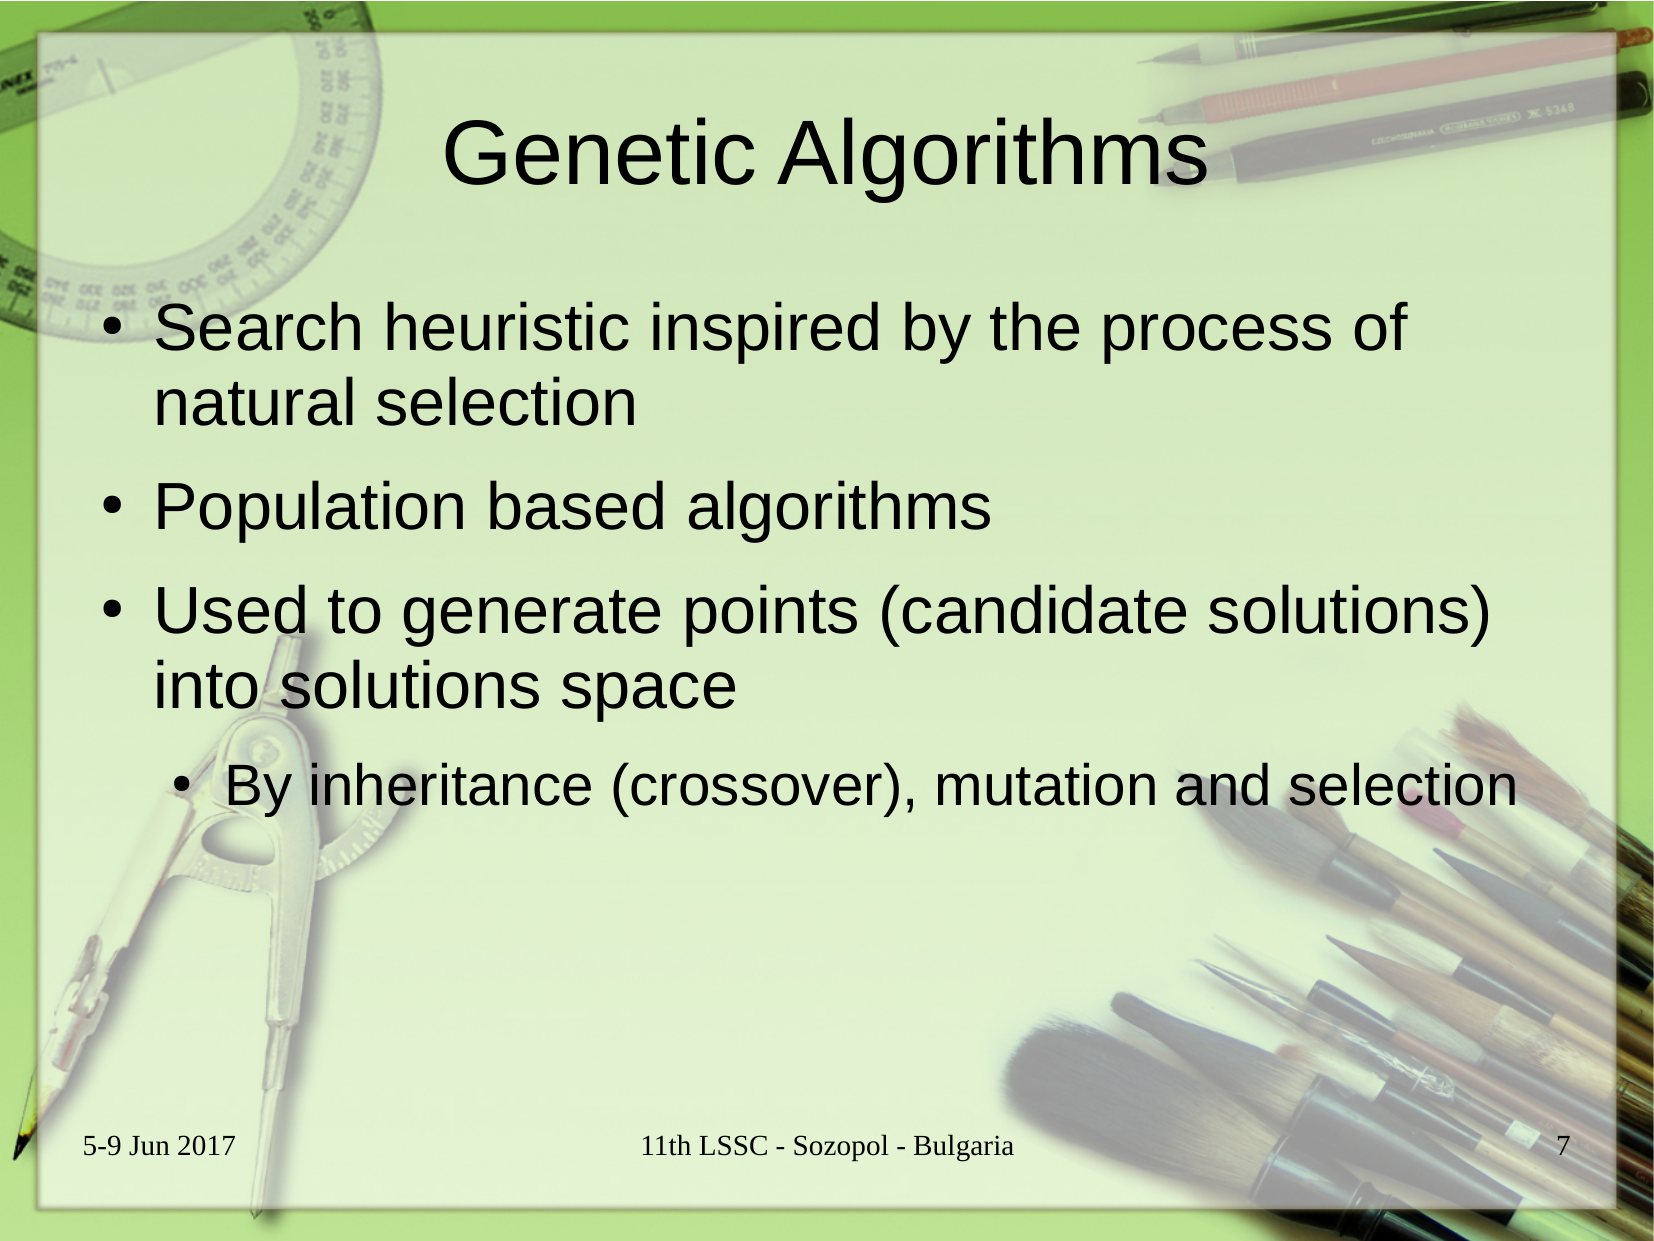

# Genetic Algorithms
Search heuristic inspired by the process of natural selection
Population based algorithms
Used to generate points (candidate solutions) into solutions space
By inheritance (crossover), mutation and selection
5-9 Jun 2017
11th LSSC - Sozopol - Bulgaria
7